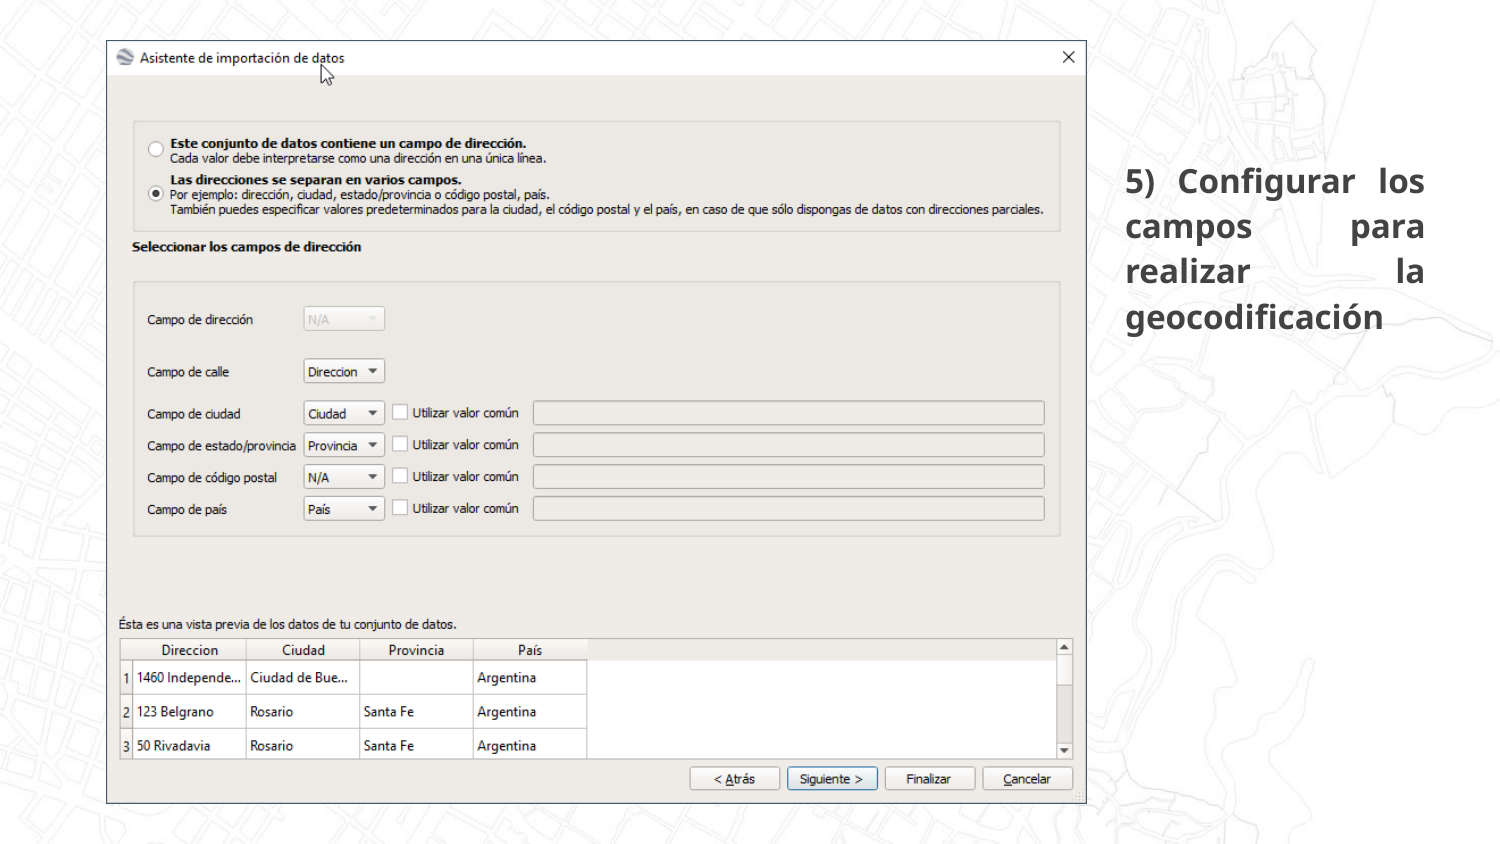

5) Configurar los campos para realizar la geocodificación